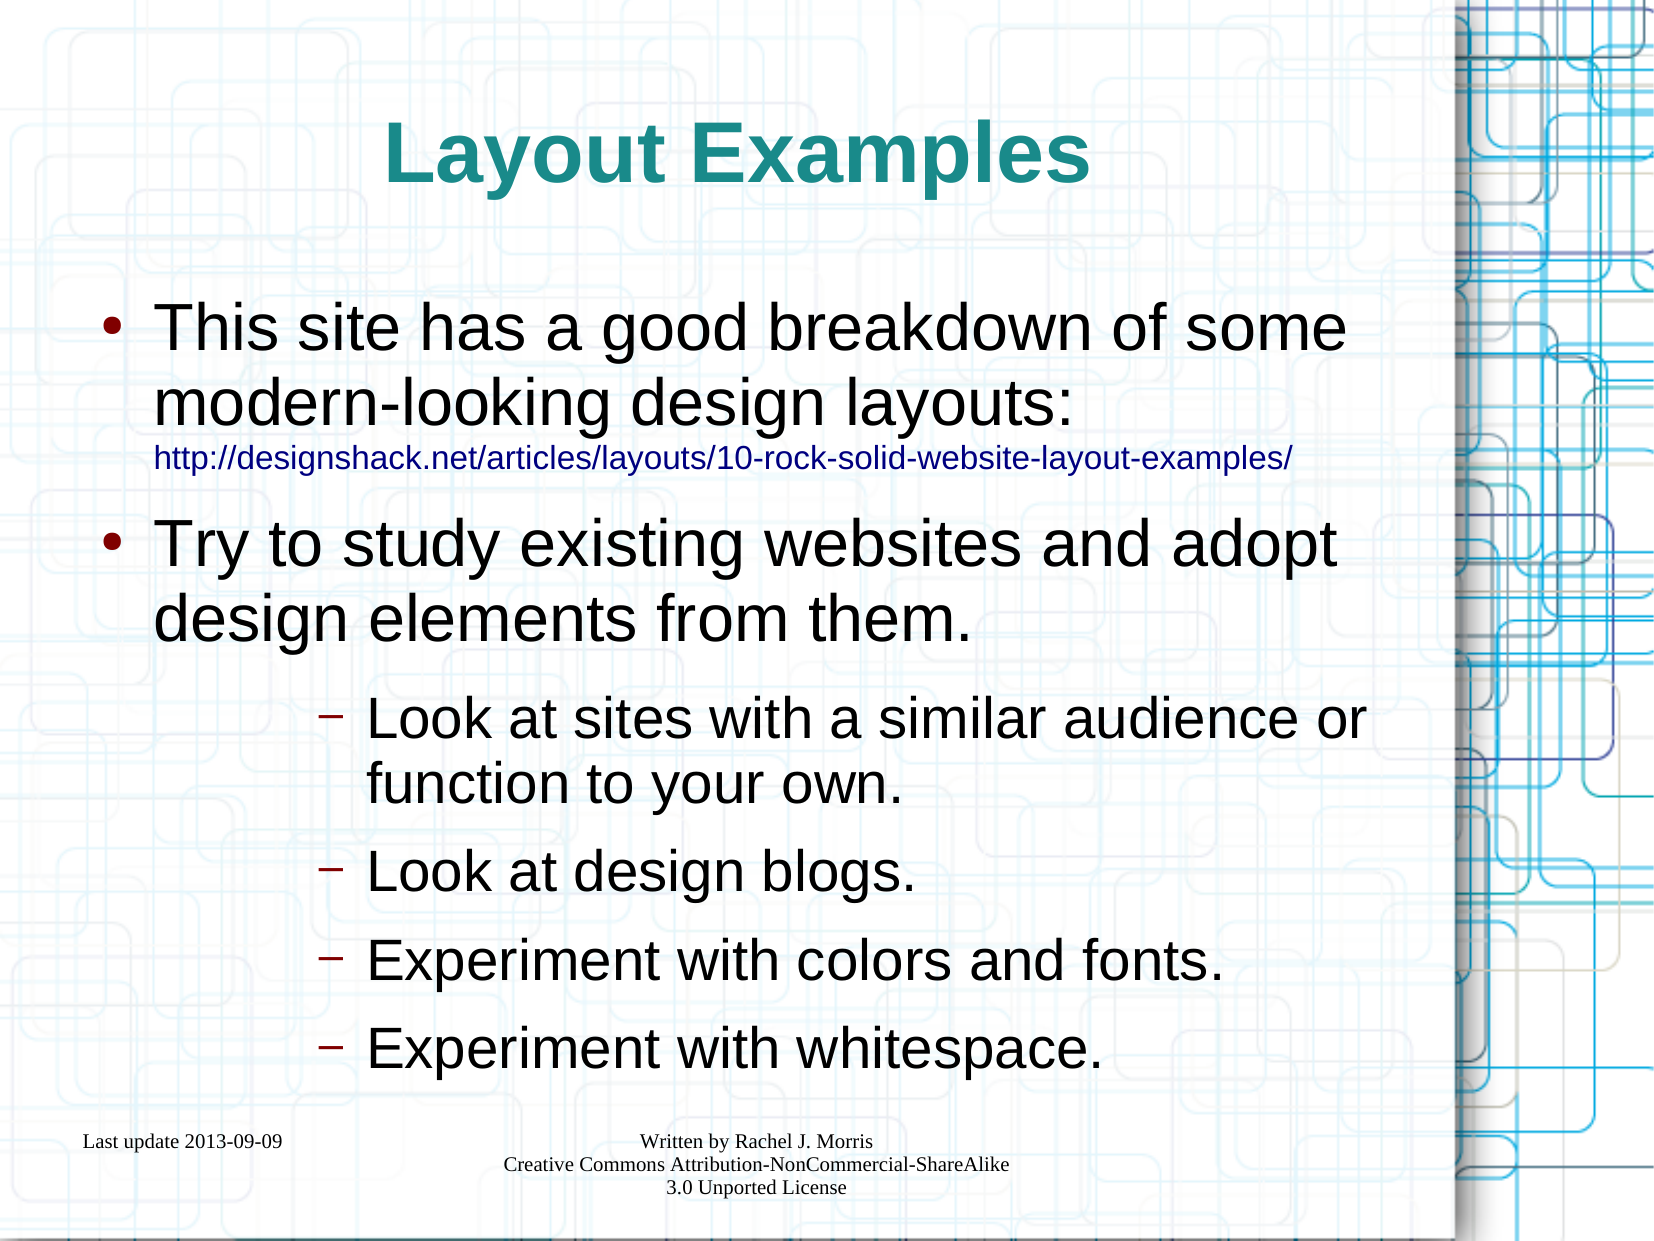

# Layout Examples
This site has a good breakdown of some modern-looking design layouts:
http://designshack.net/articles/layouts/10-rock-solid-website-layout-examples/
Try to study existing websites and adopt design elements from them.
Look at sites with a similar audience or function to your own.
Look at design blogs.
Experiment with colors and fonts.
Experiment with whitespace.